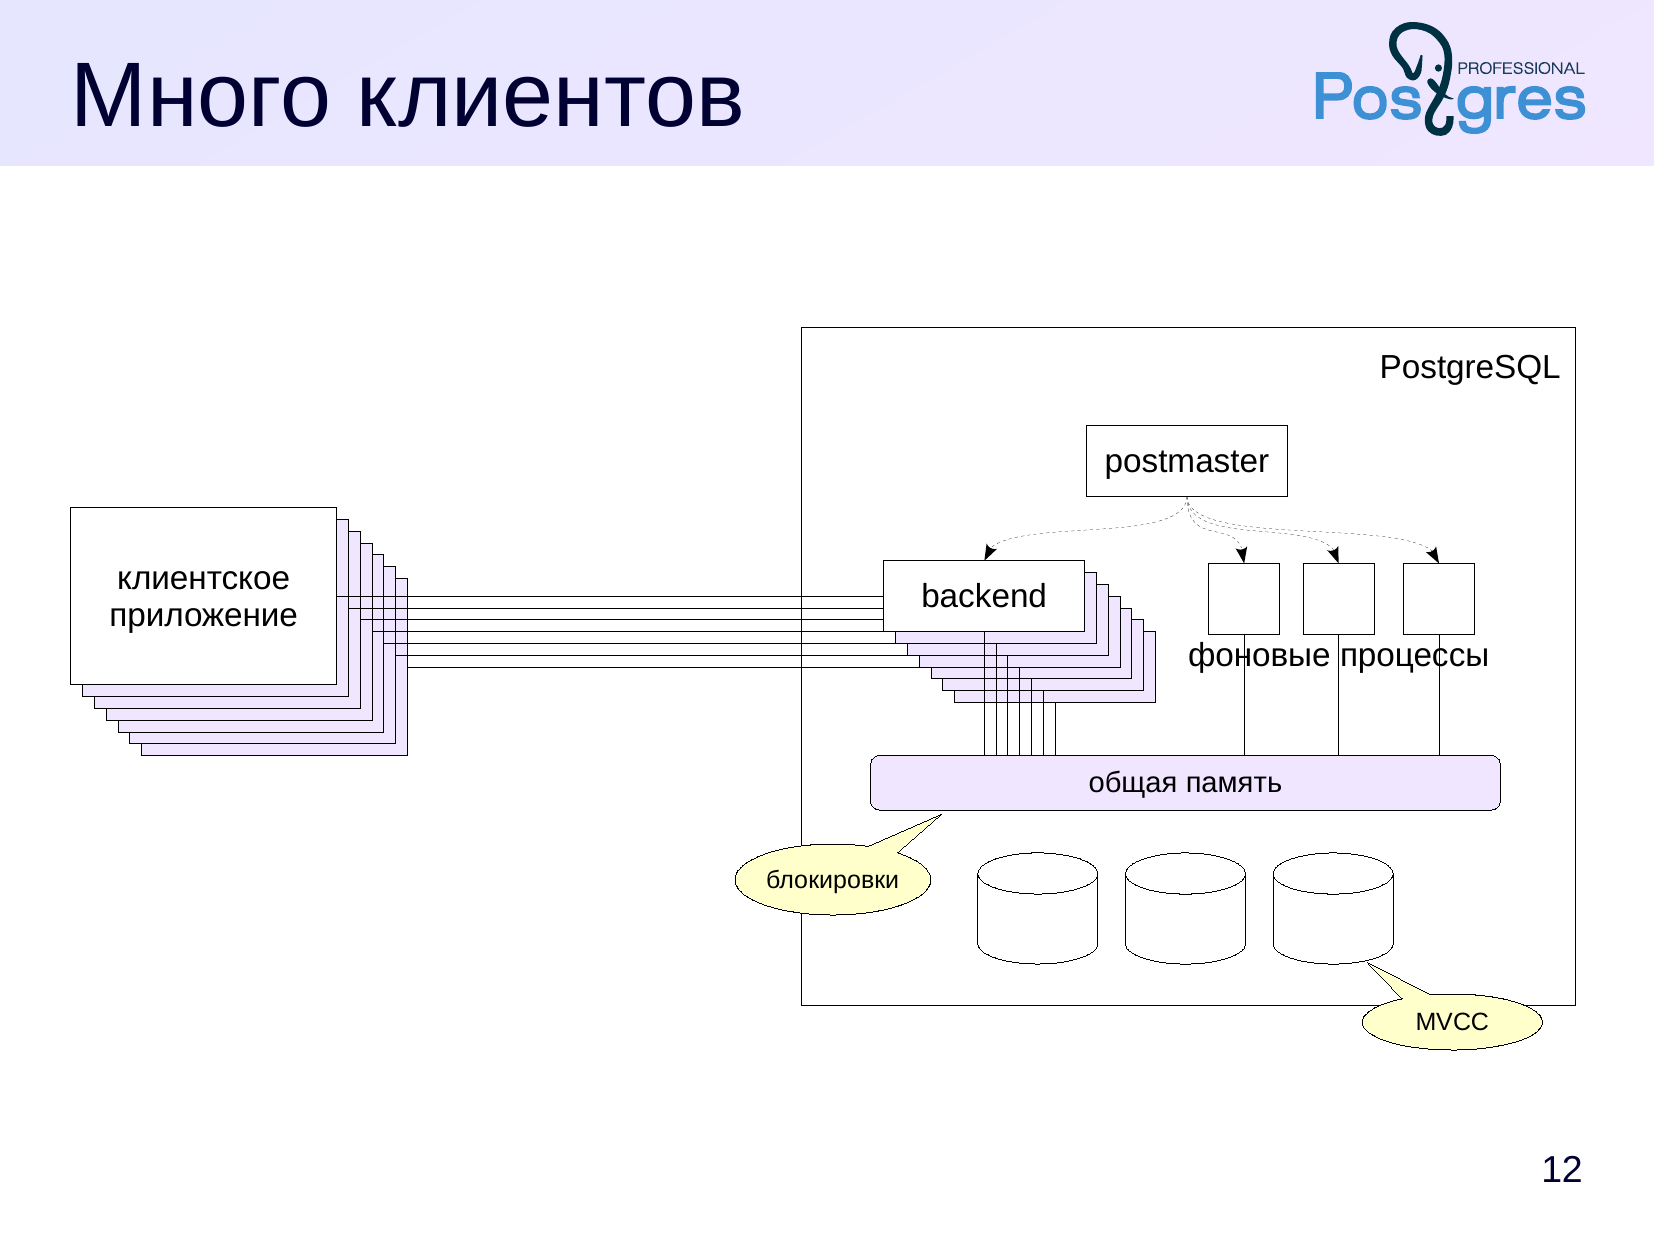

# Много клиентов
PostgreSQL
postmaster
клиентское
приложение
backend
фоновые процессы
общая память
блокировки
MVCC